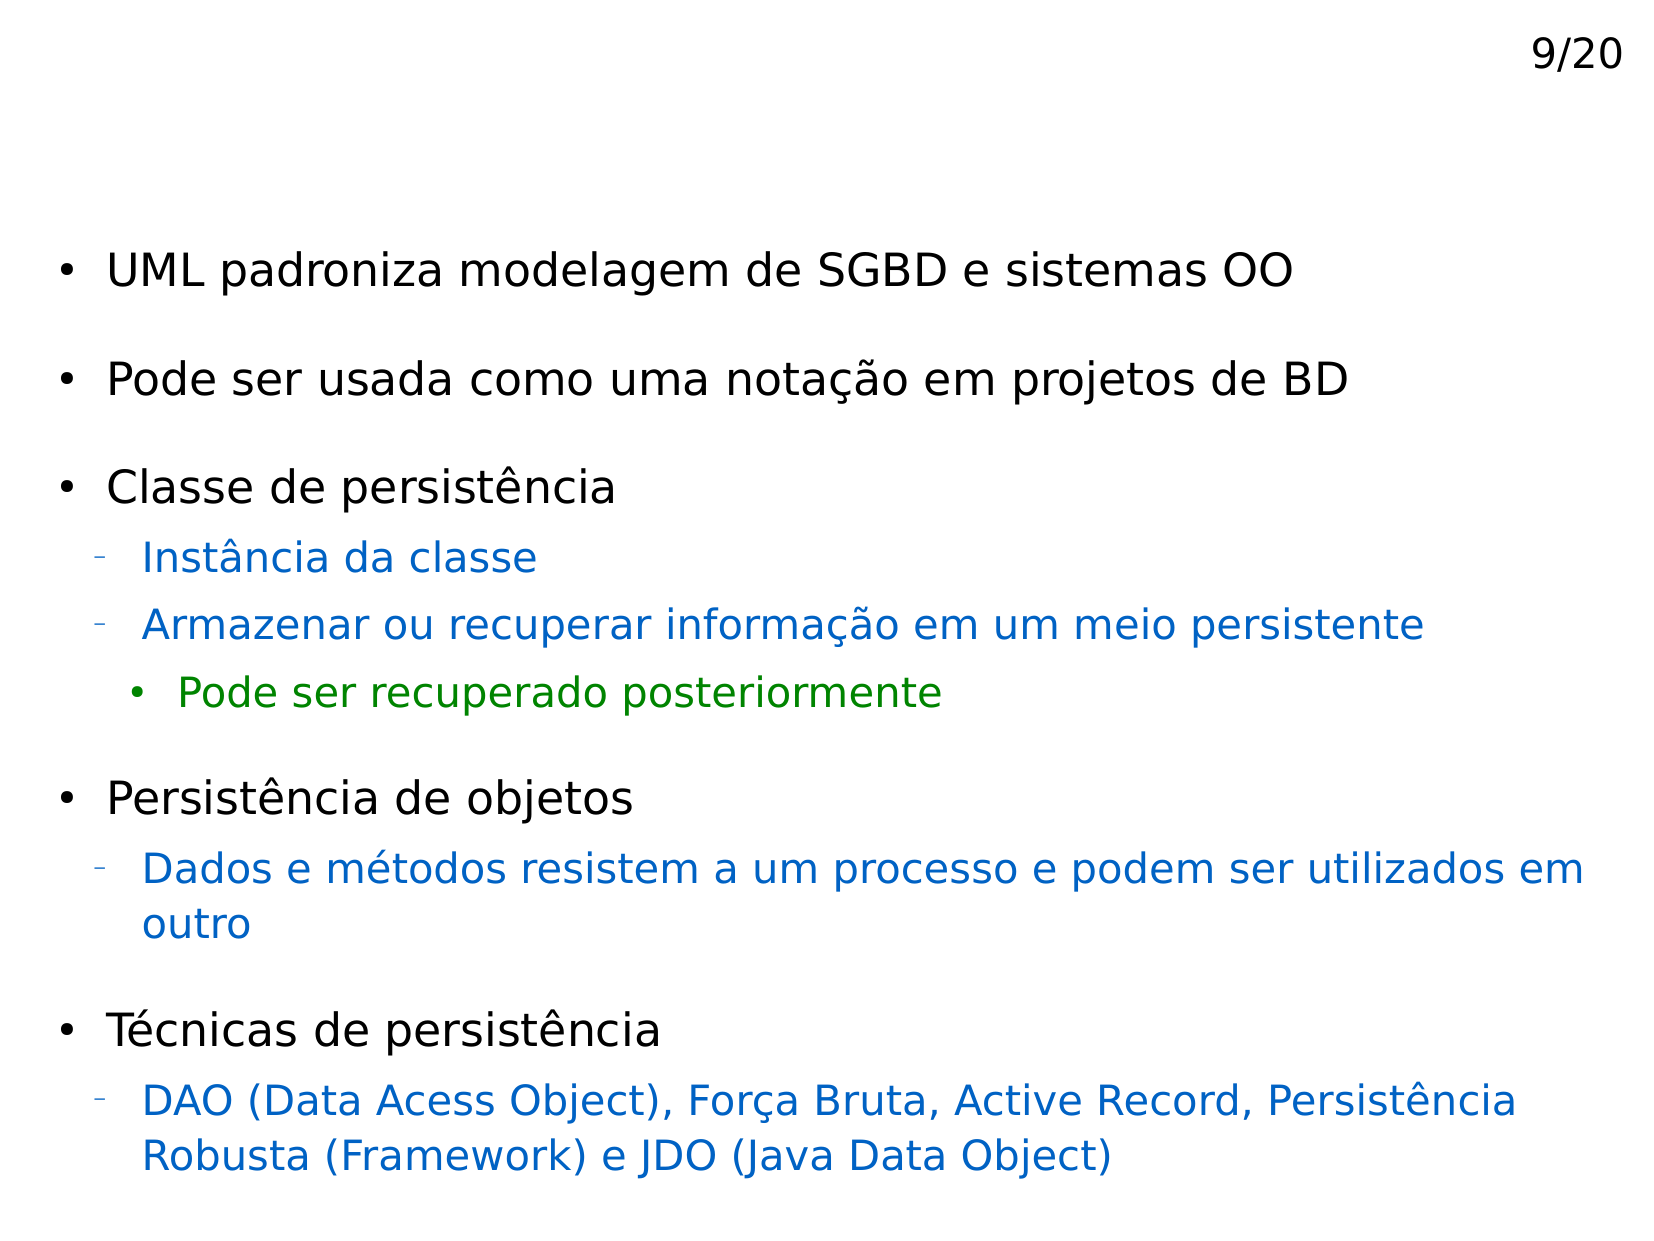

#
9
UML padroniza modelagem de SGBD e sistemas OO
Pode ser usada como uma notação em projetos de BD
Classe de persistência
Instância da classe
Armazenar ou recuperar informação em um meio persistente
Pode ser recuperado posteriormente
Persistência de objetos
Dados e métodos resistem a um processo e podem ser utilizados em outro
Técnicas de persistência
DAO (Data Acess Object), Força Bruta, Active Record, Persistência Robusta (Framework) e JDO (Java Data Object)